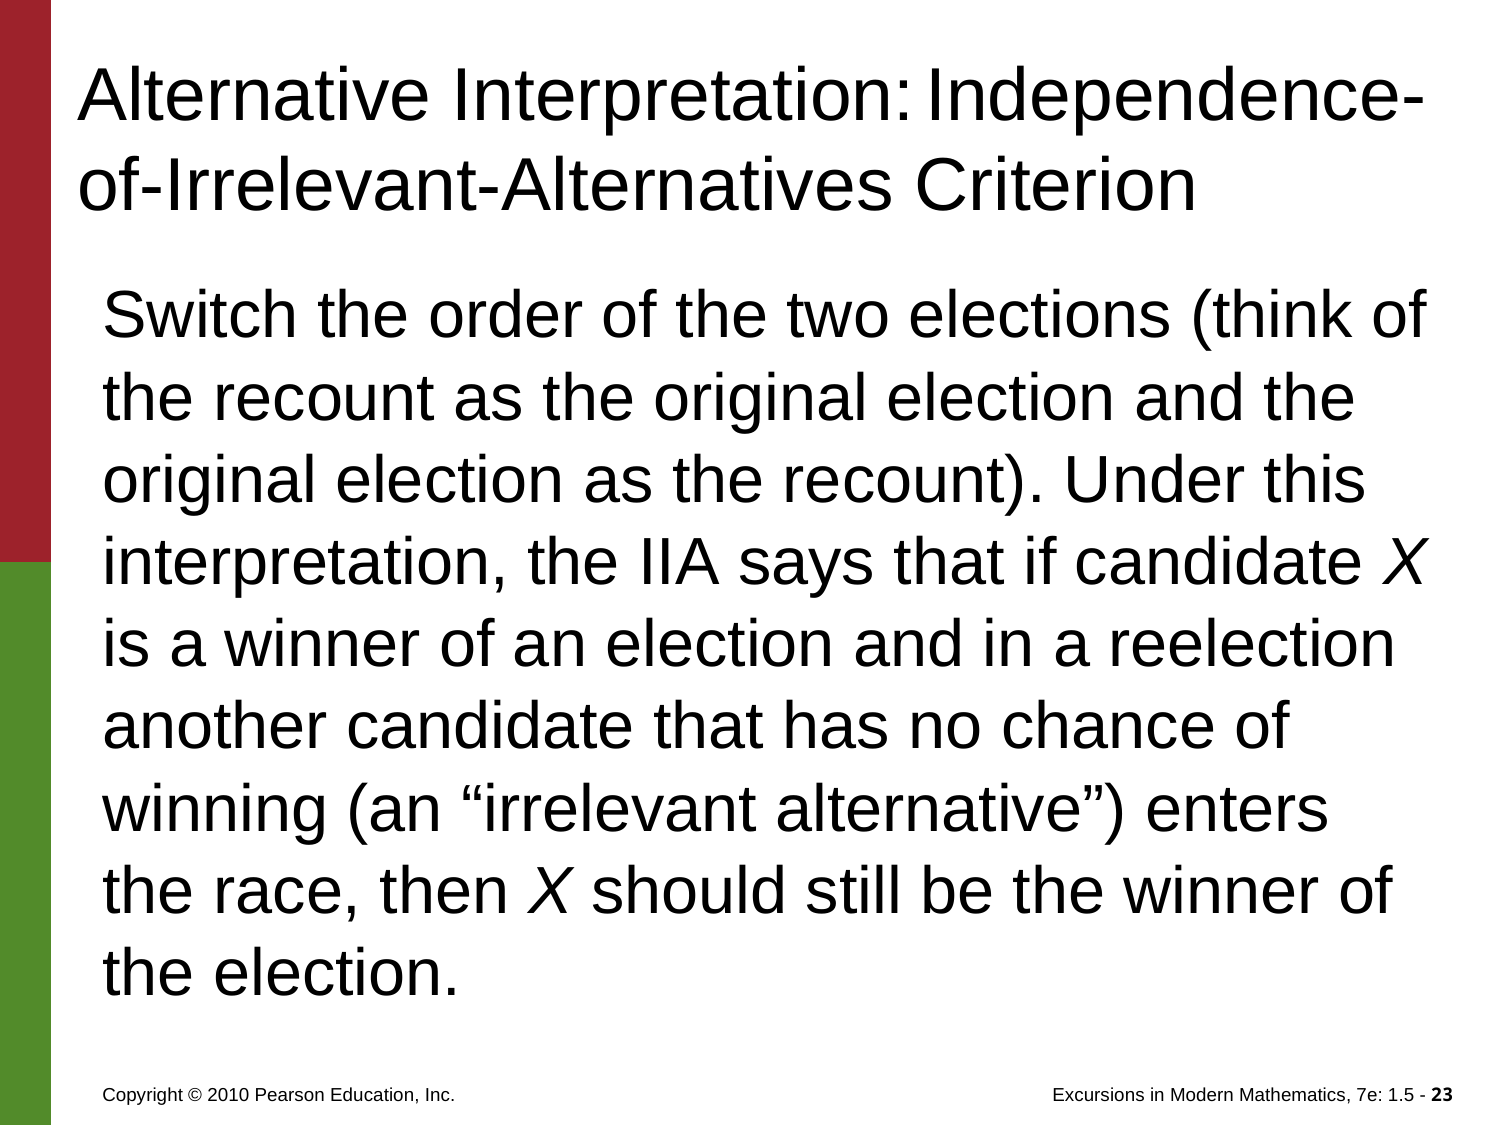

Alternative Interpretation: Independence-of-Irrelevant-Alternatives Criterion
# Switch the order of the two elections (think of the recount as the original election and the original election as the recount). Under this interpretation, the IIA says that if candidate X is a winner of an election and in a reelection another candidate that has no chance of winning (an “irrelevant alternative”) enters the race, then X should still be the winner of the election.